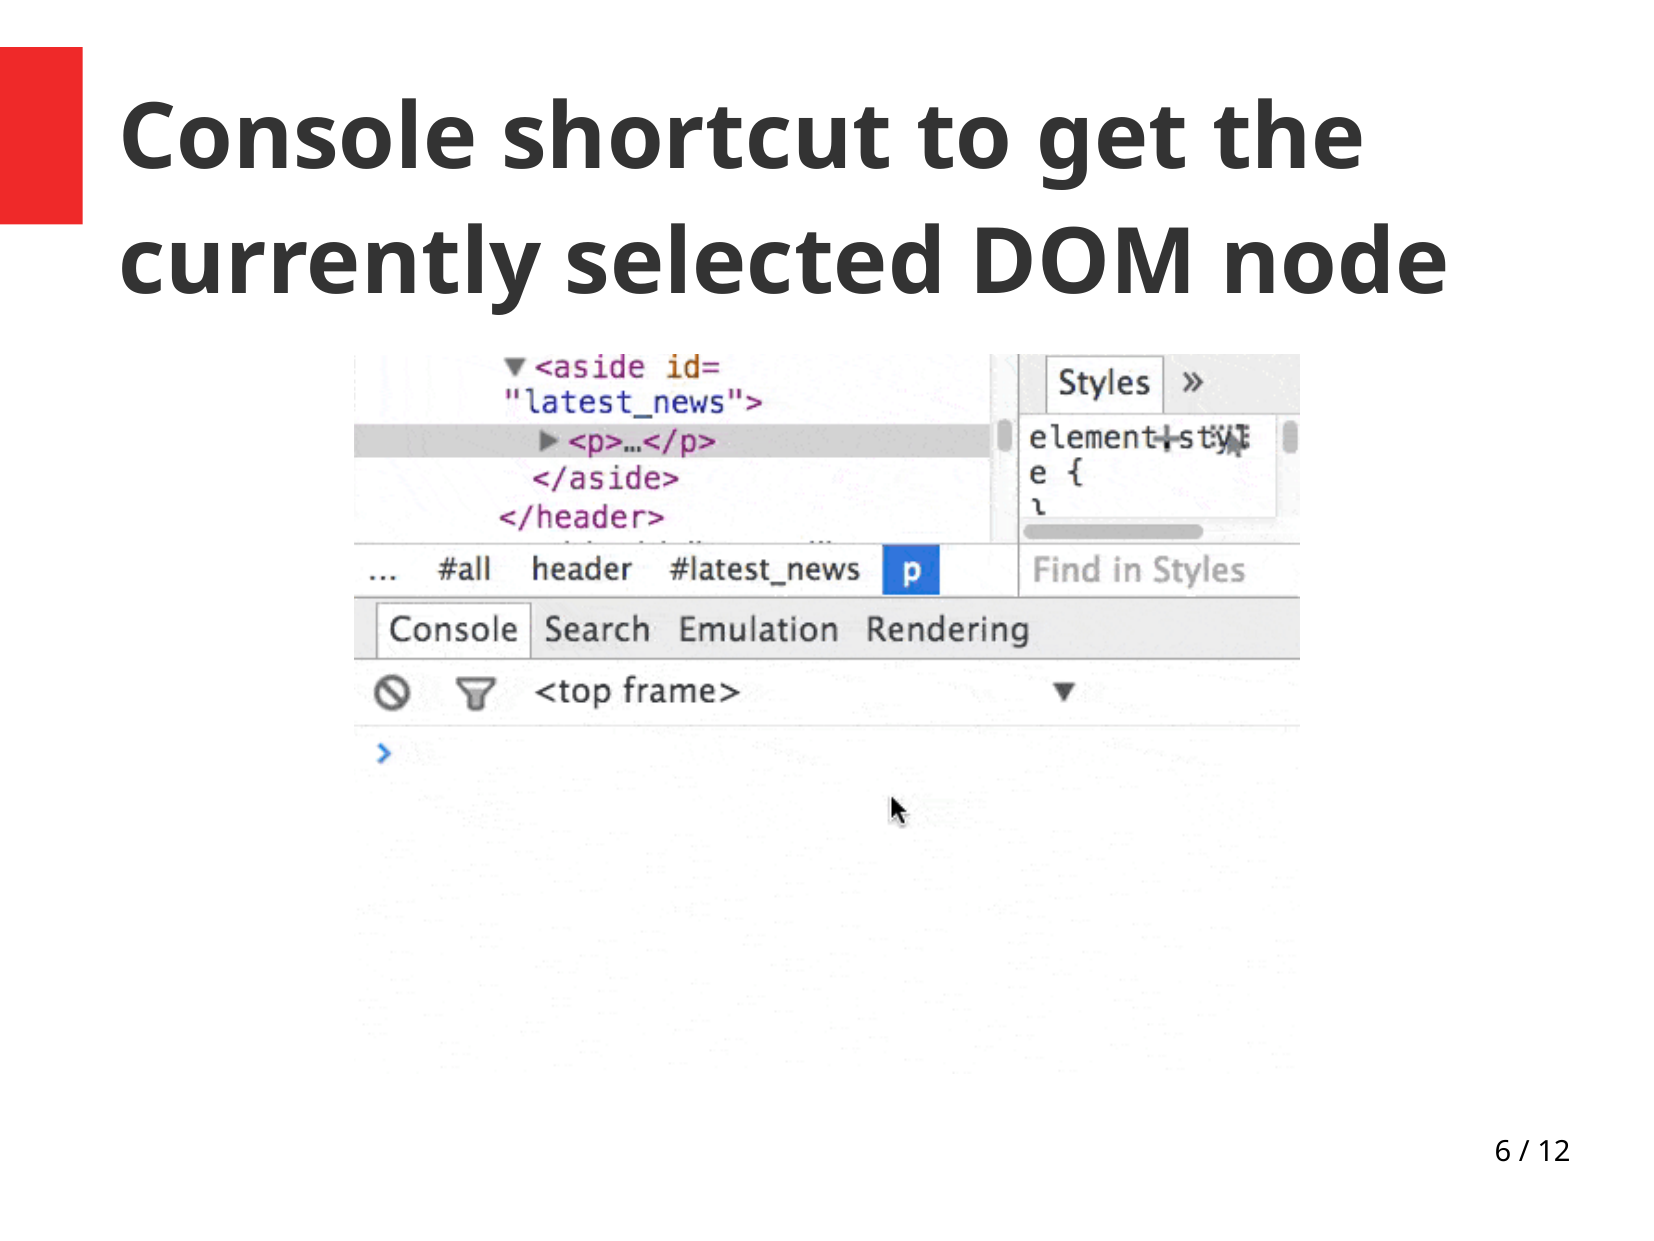

# Console shortcut to get the currently selected DOM node
6